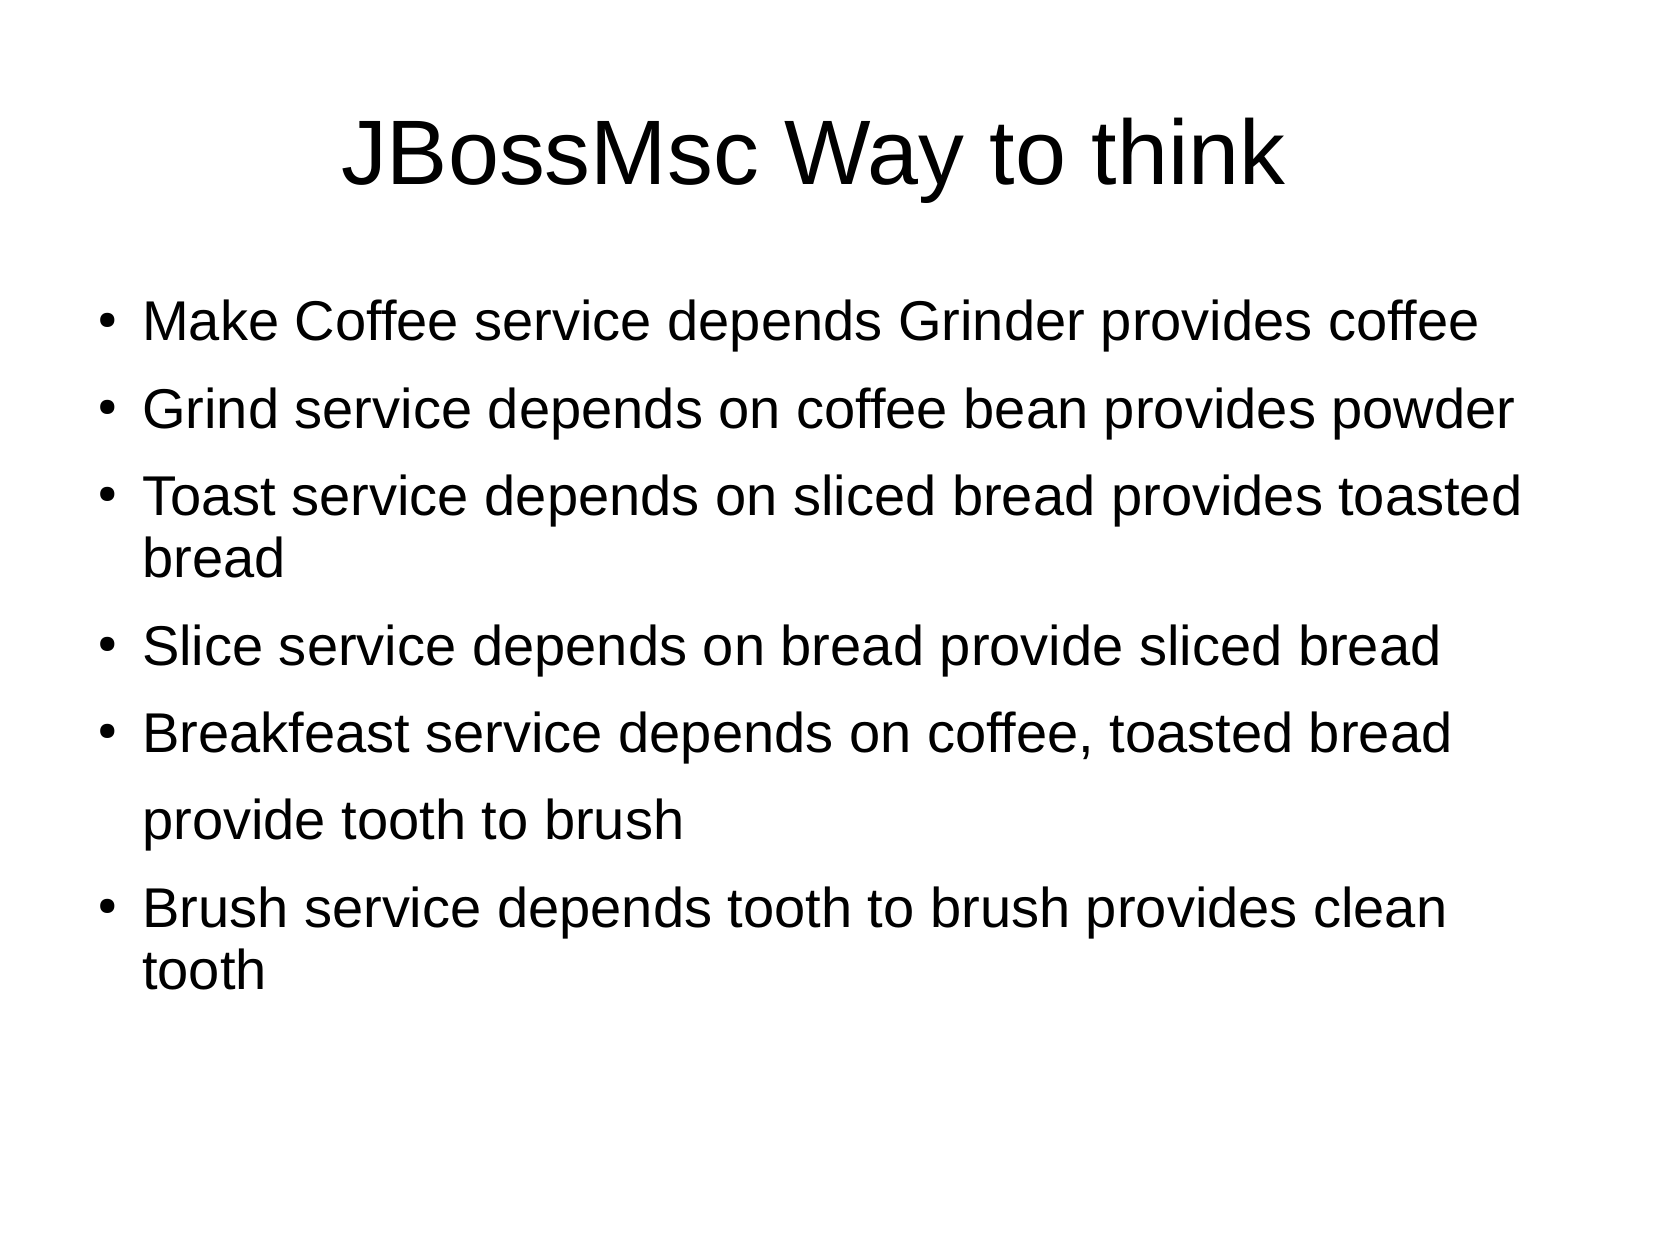

# JBossMsc Way to think
Make Coffee service depends Grinder provides coffee
Grind service depends on coffee bean provides powder
Toast service depends on sliced bread provides toasted bread
Slice service depends on bread provide sliced bread
Breakfeast service depends on coffee, toasted bread
provide tooth to brush
Brush service depends tooth to brush provides clean tooth